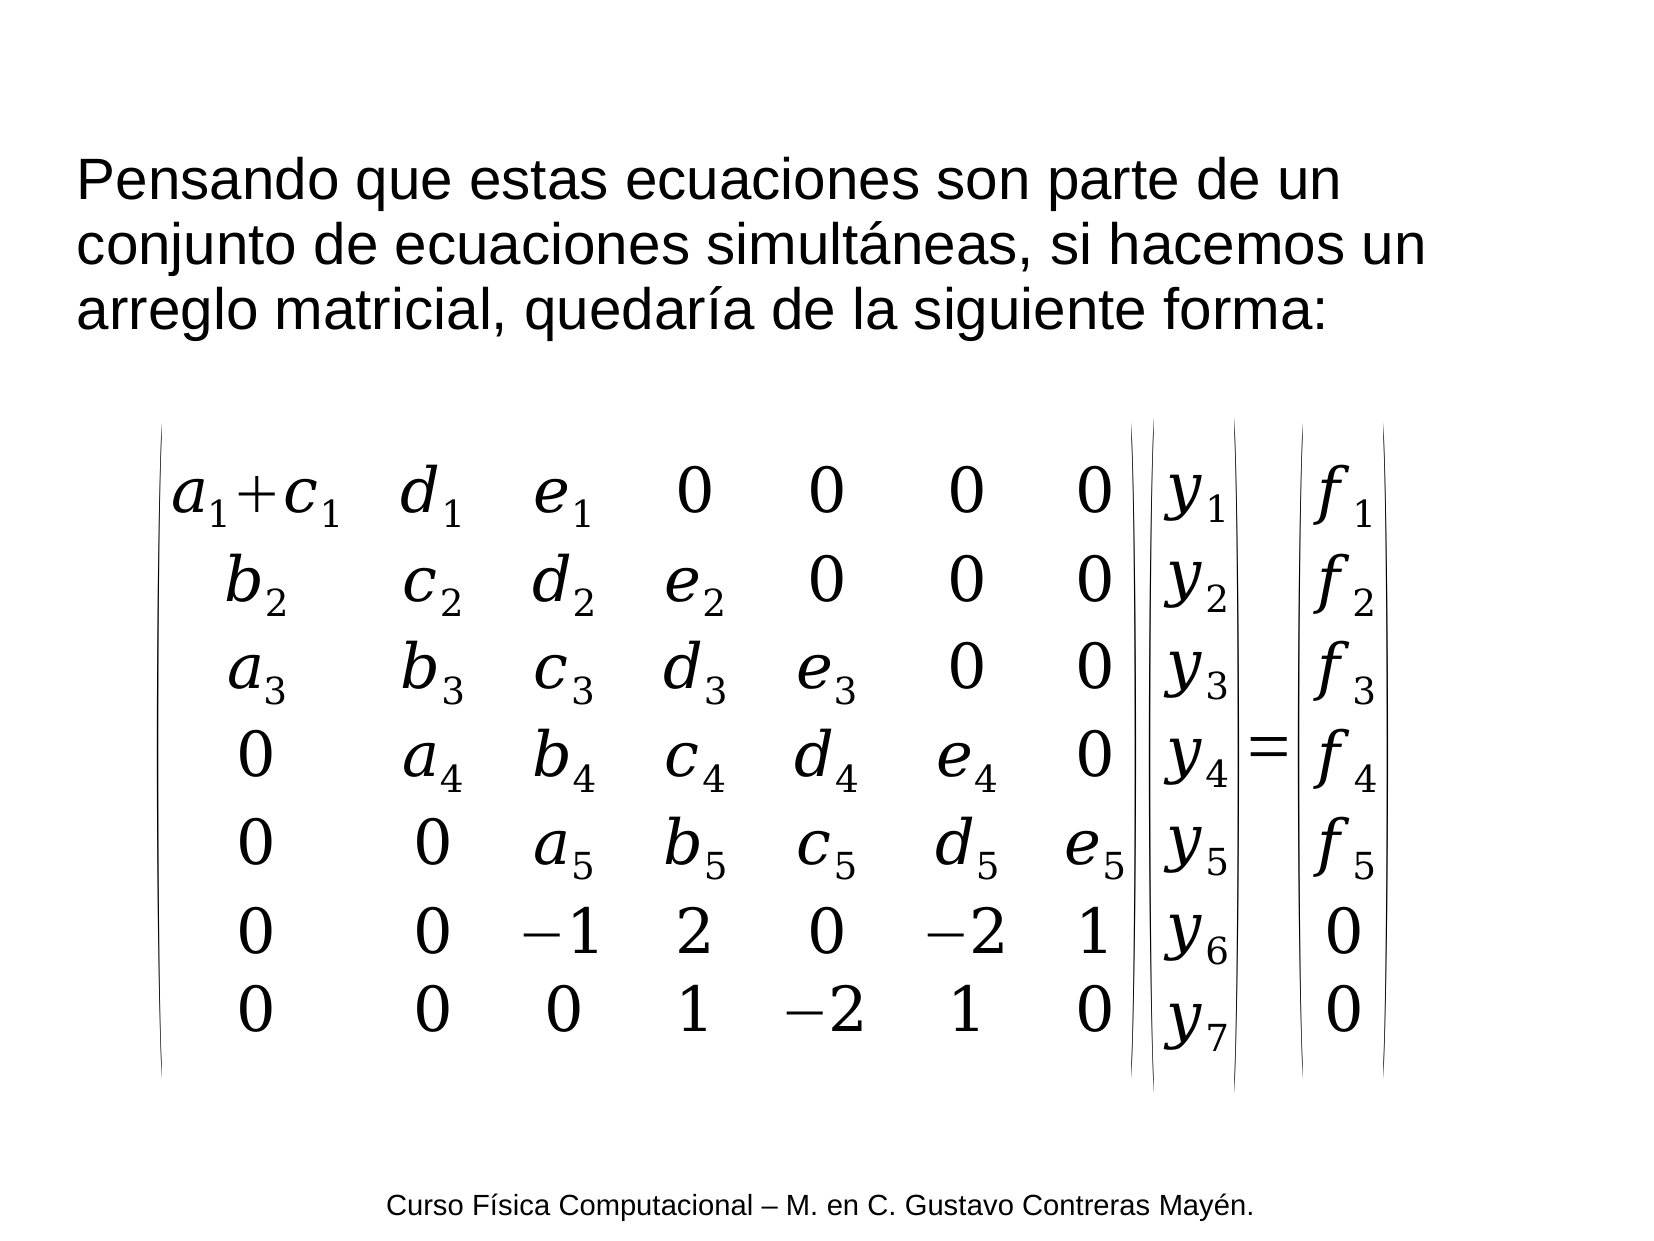

Pensando que estas ecuaciones son parte de un conjunto de ecuaciones simultáneas, si hacemos un arreglo matricial, quedaría de la siguiente forma: